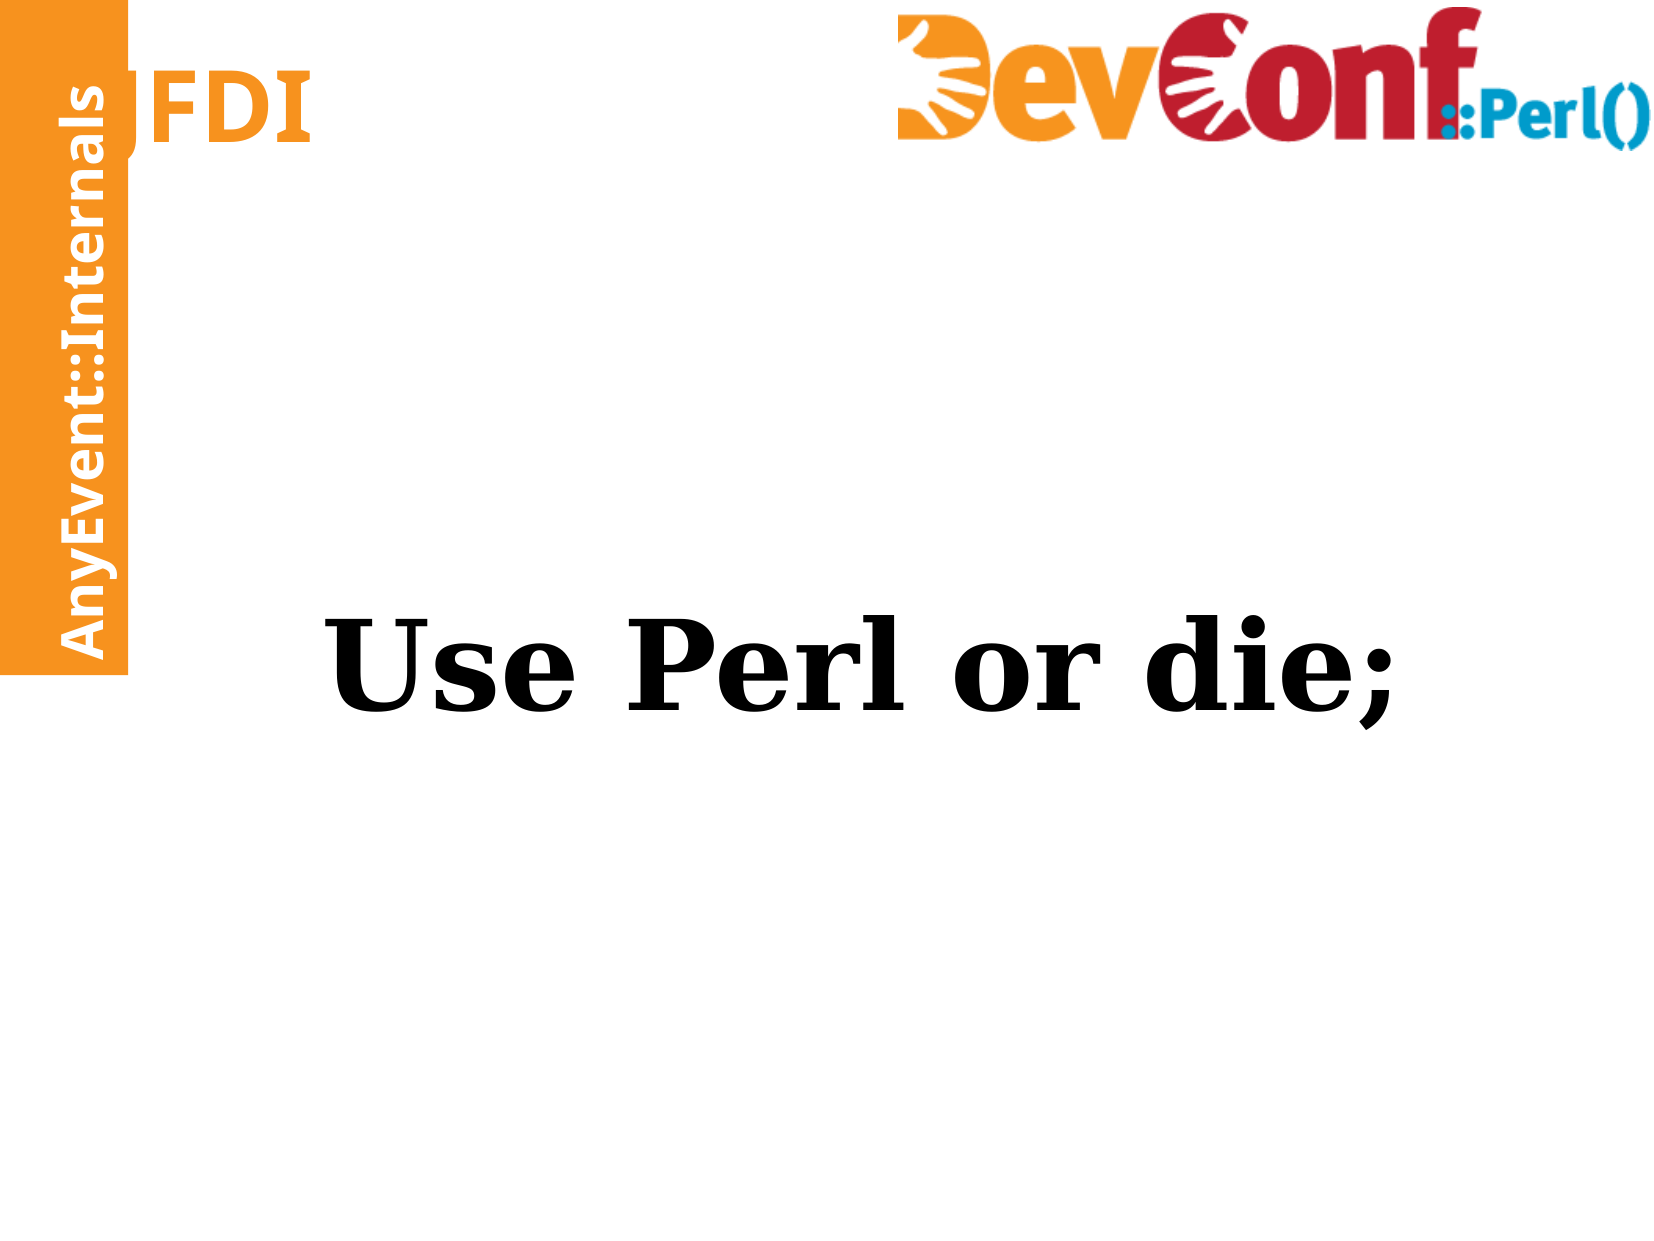

# JFDI
Use Perl or die;
 AnyEvent::Internals